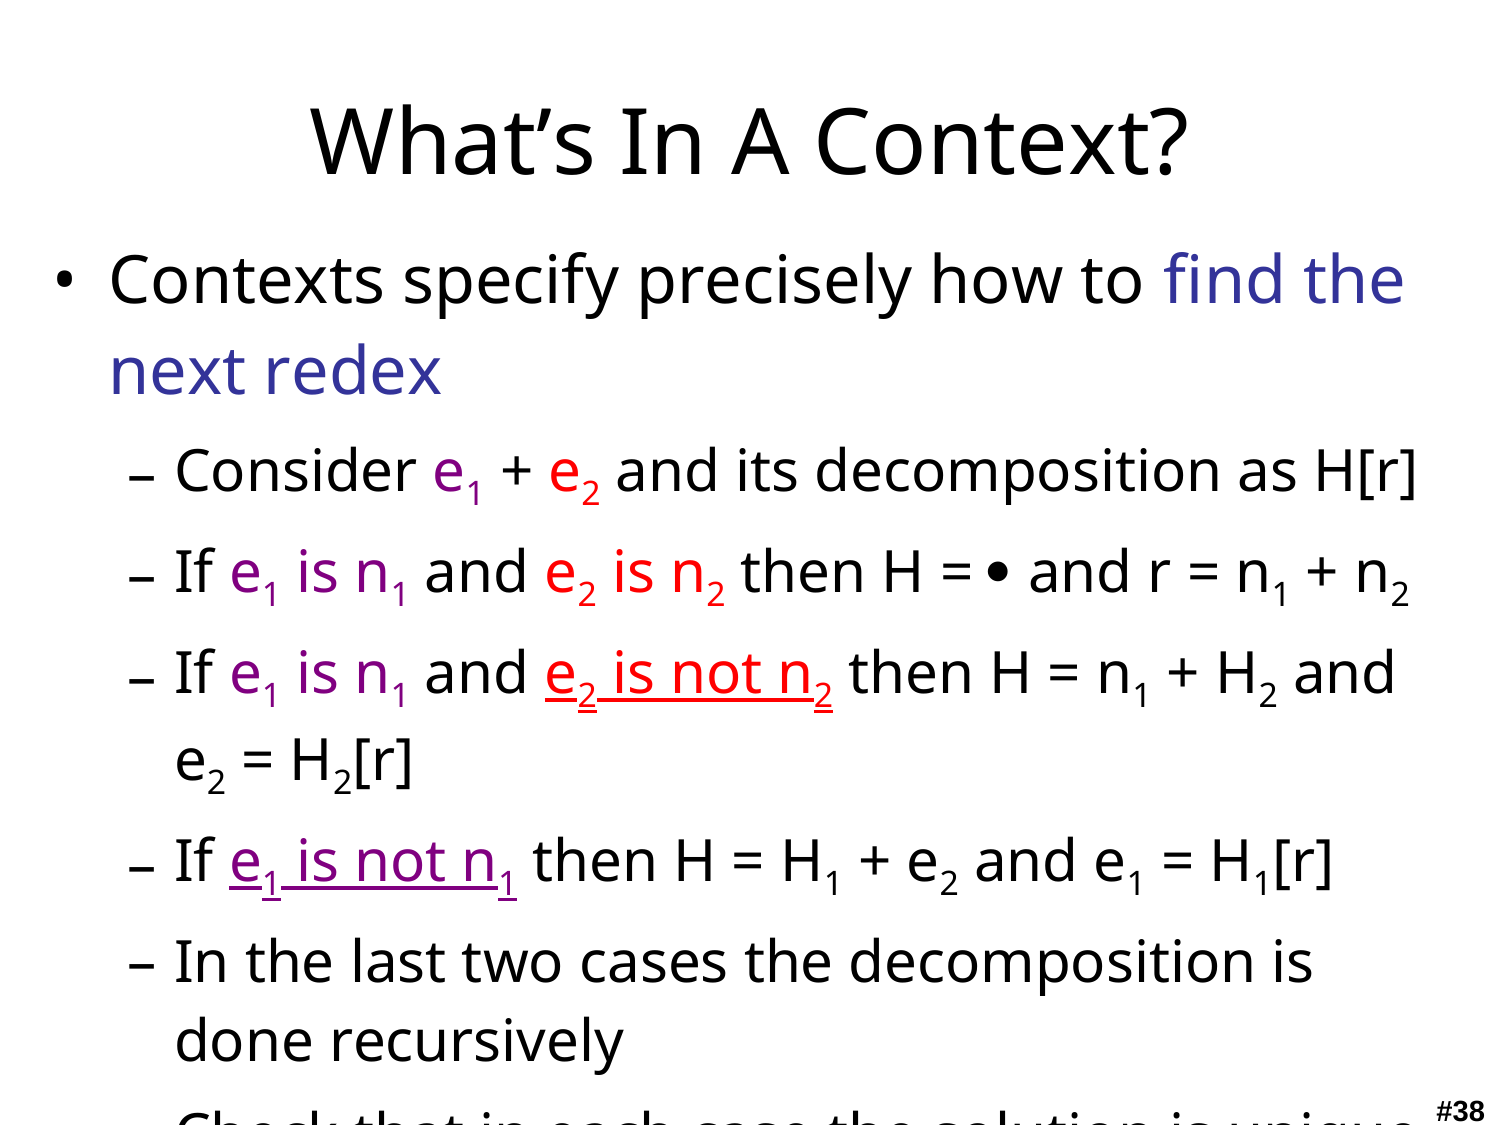

# What’s In A Context?
Contexts specify precisely how to find the next redex
Consider e1 + e2 and its decomposition as H[r]
If e1 is n1 and e2 is n2 then H =  and r = n1 + n2
If e1 is n1 and e2 is not n2 then H = n1 + H2 and e2 = H2[r]
If e1 is not n1 then H = H1 + e2 and e1 = H1[r]
In the last two cases the decomposition is done recursively
Check that in each case the solution is unique
38